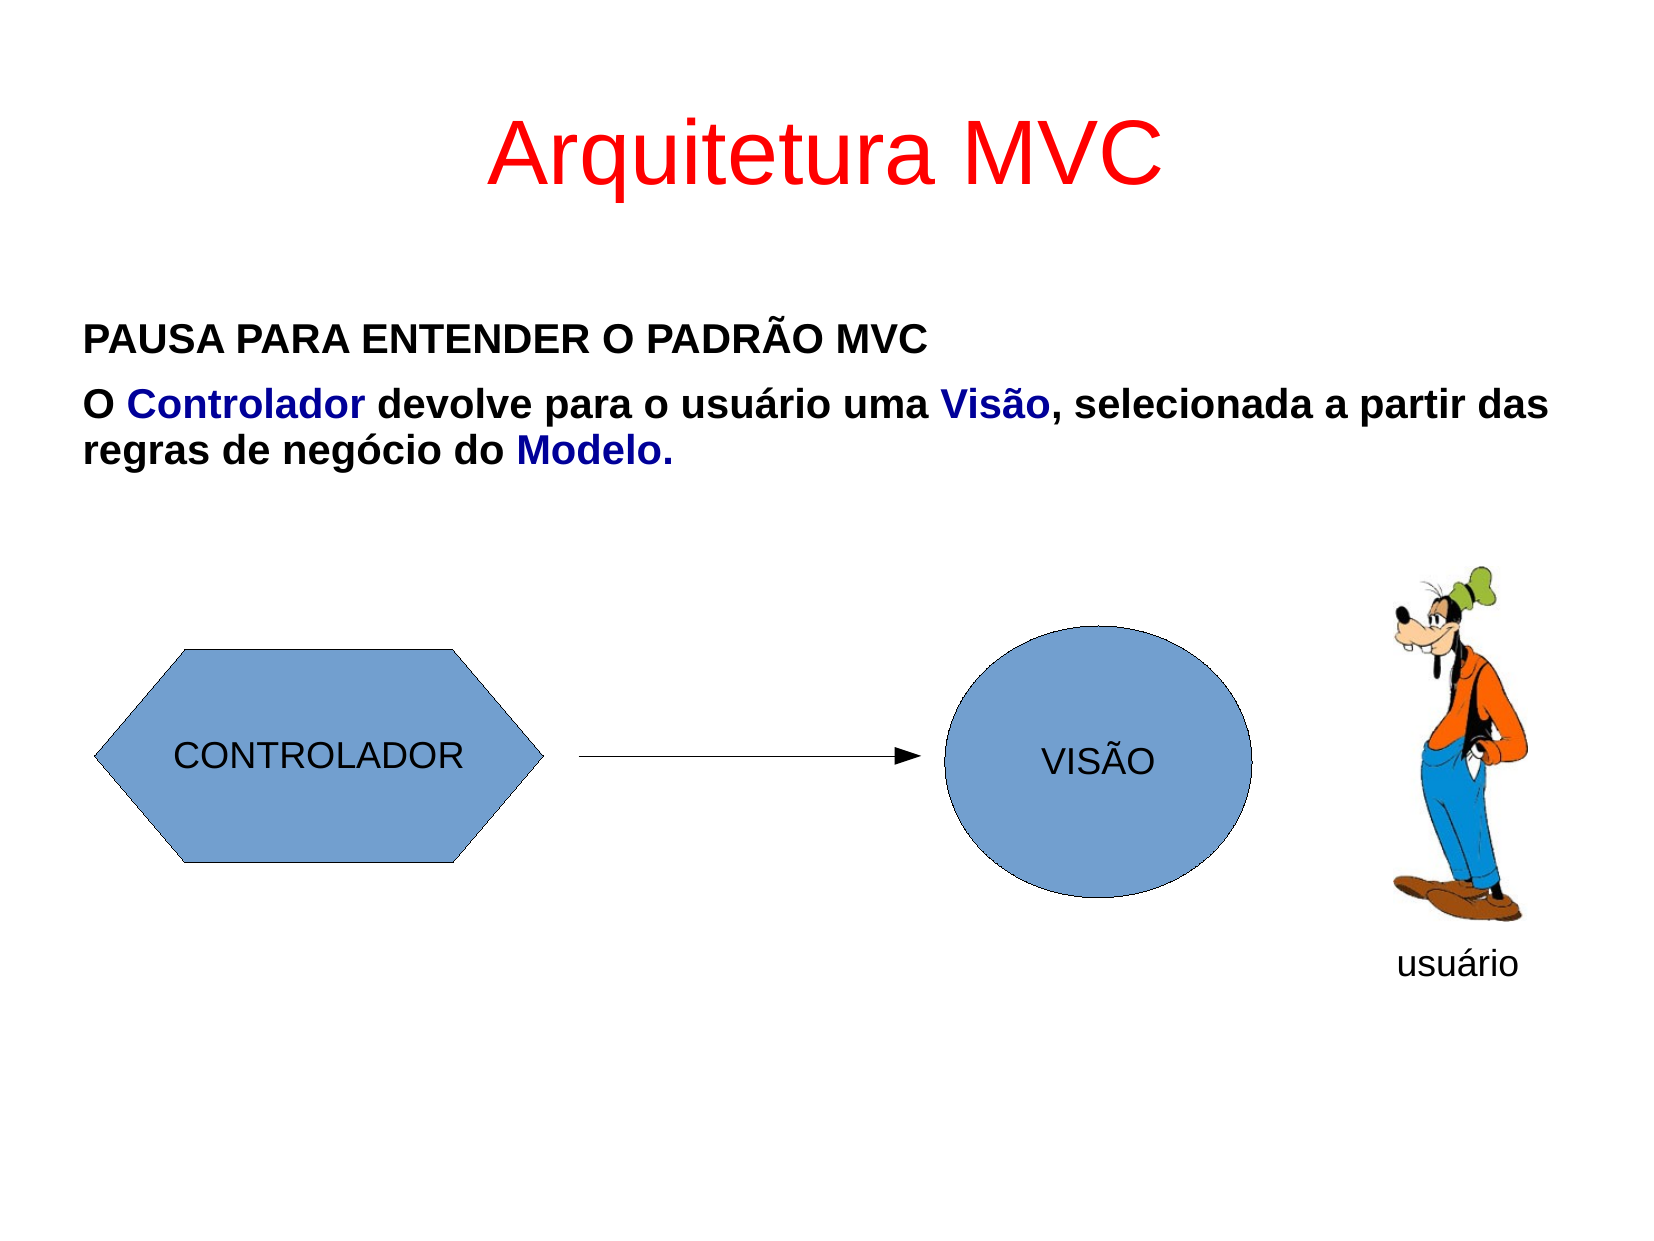

# Arquitetura MVC
PAUSA PARA ENTENDER O PADRÃO MVC
O Controlador devolve para o usuário uma Visão, selecionada a partir das regras de negócio do Modelo.
VISÃO
CONTROLADOR
usuário